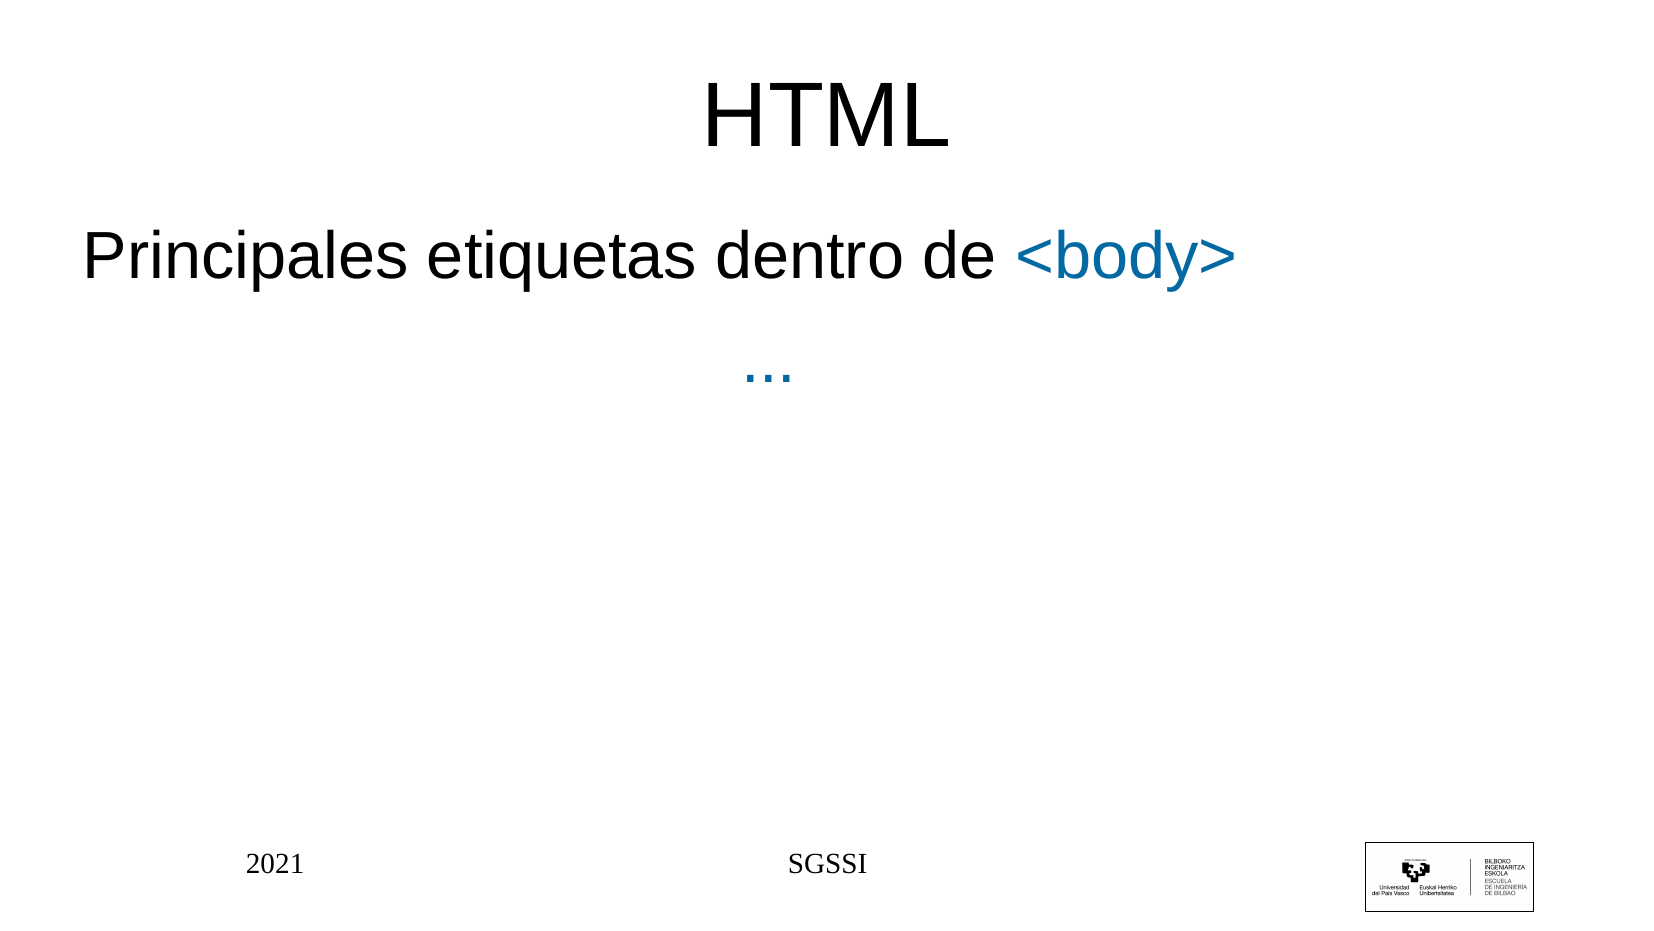

# HTML
Principales etiquetas dentro de <body>
...